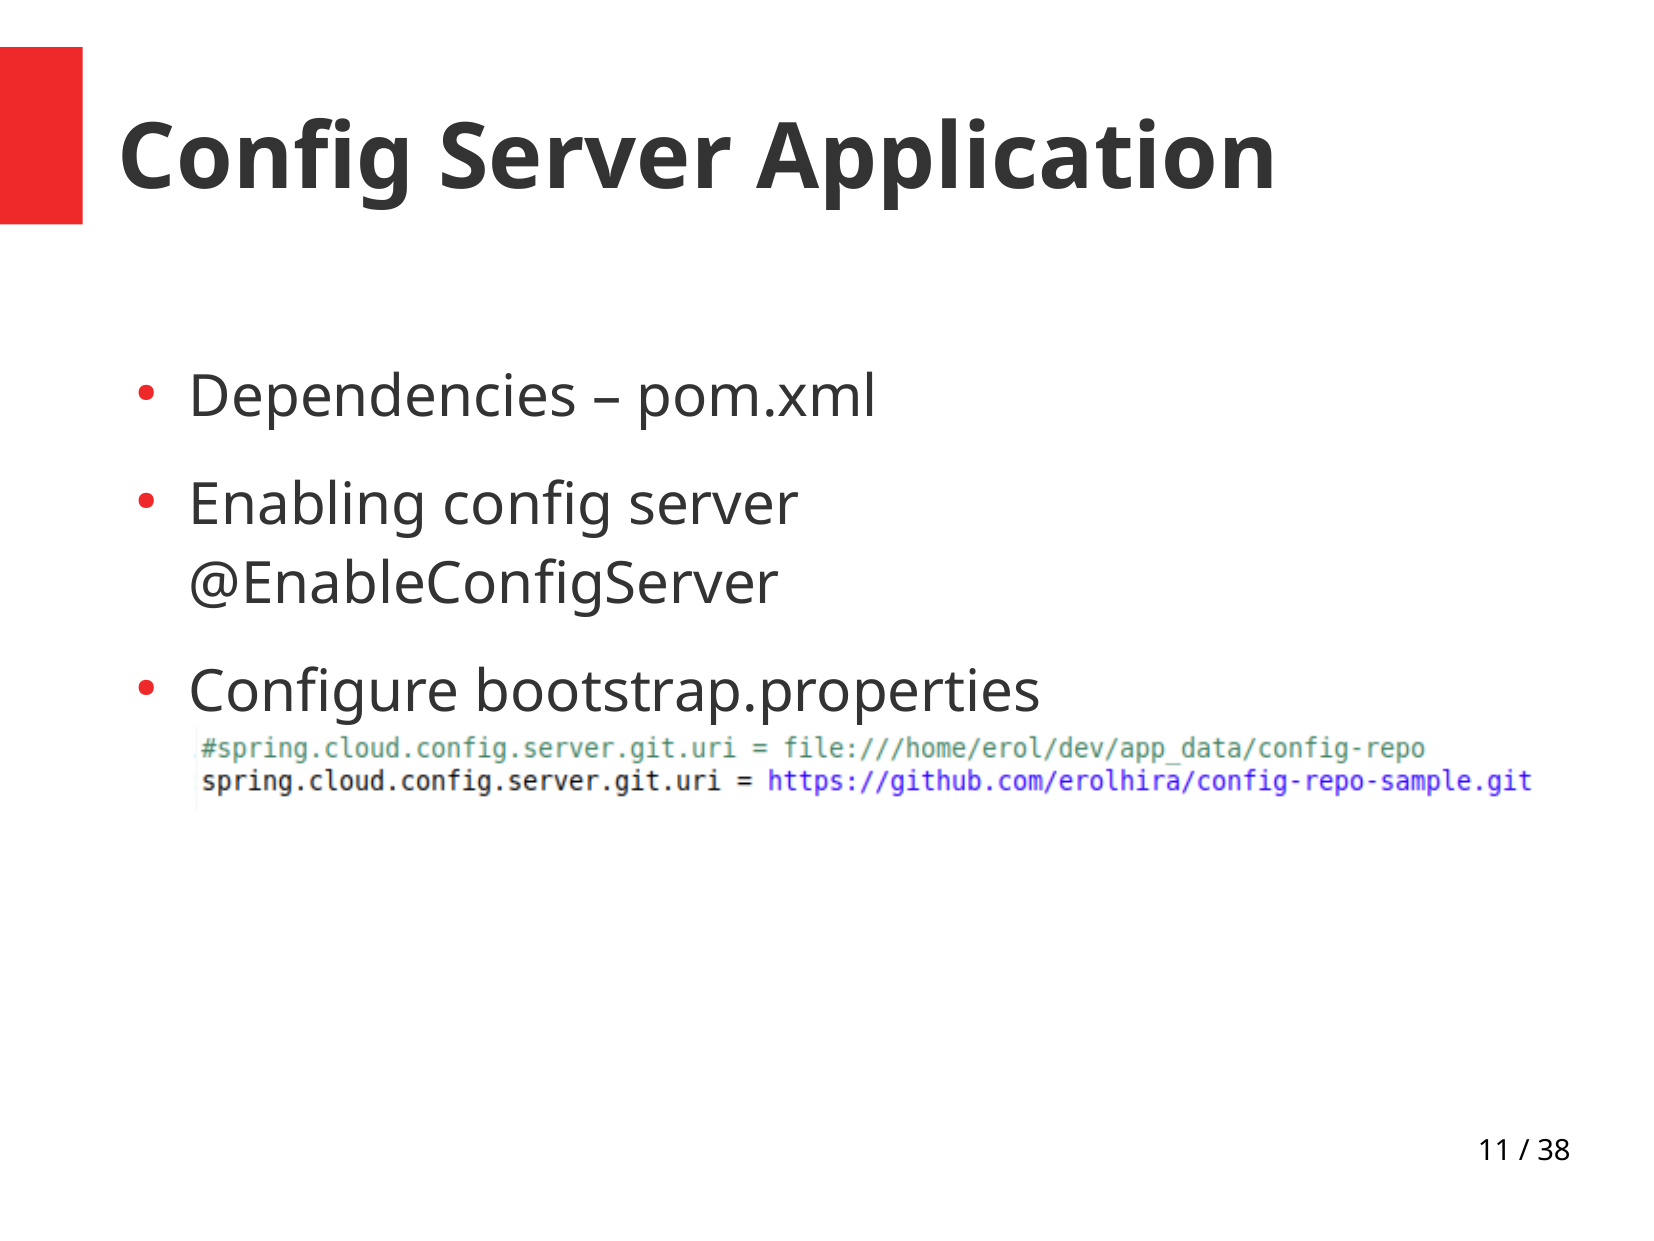

# Config Server Application
Dependencies – pom.xml
Enabling config server
@EnableConfigServer
Configure bootstrap.properties
11